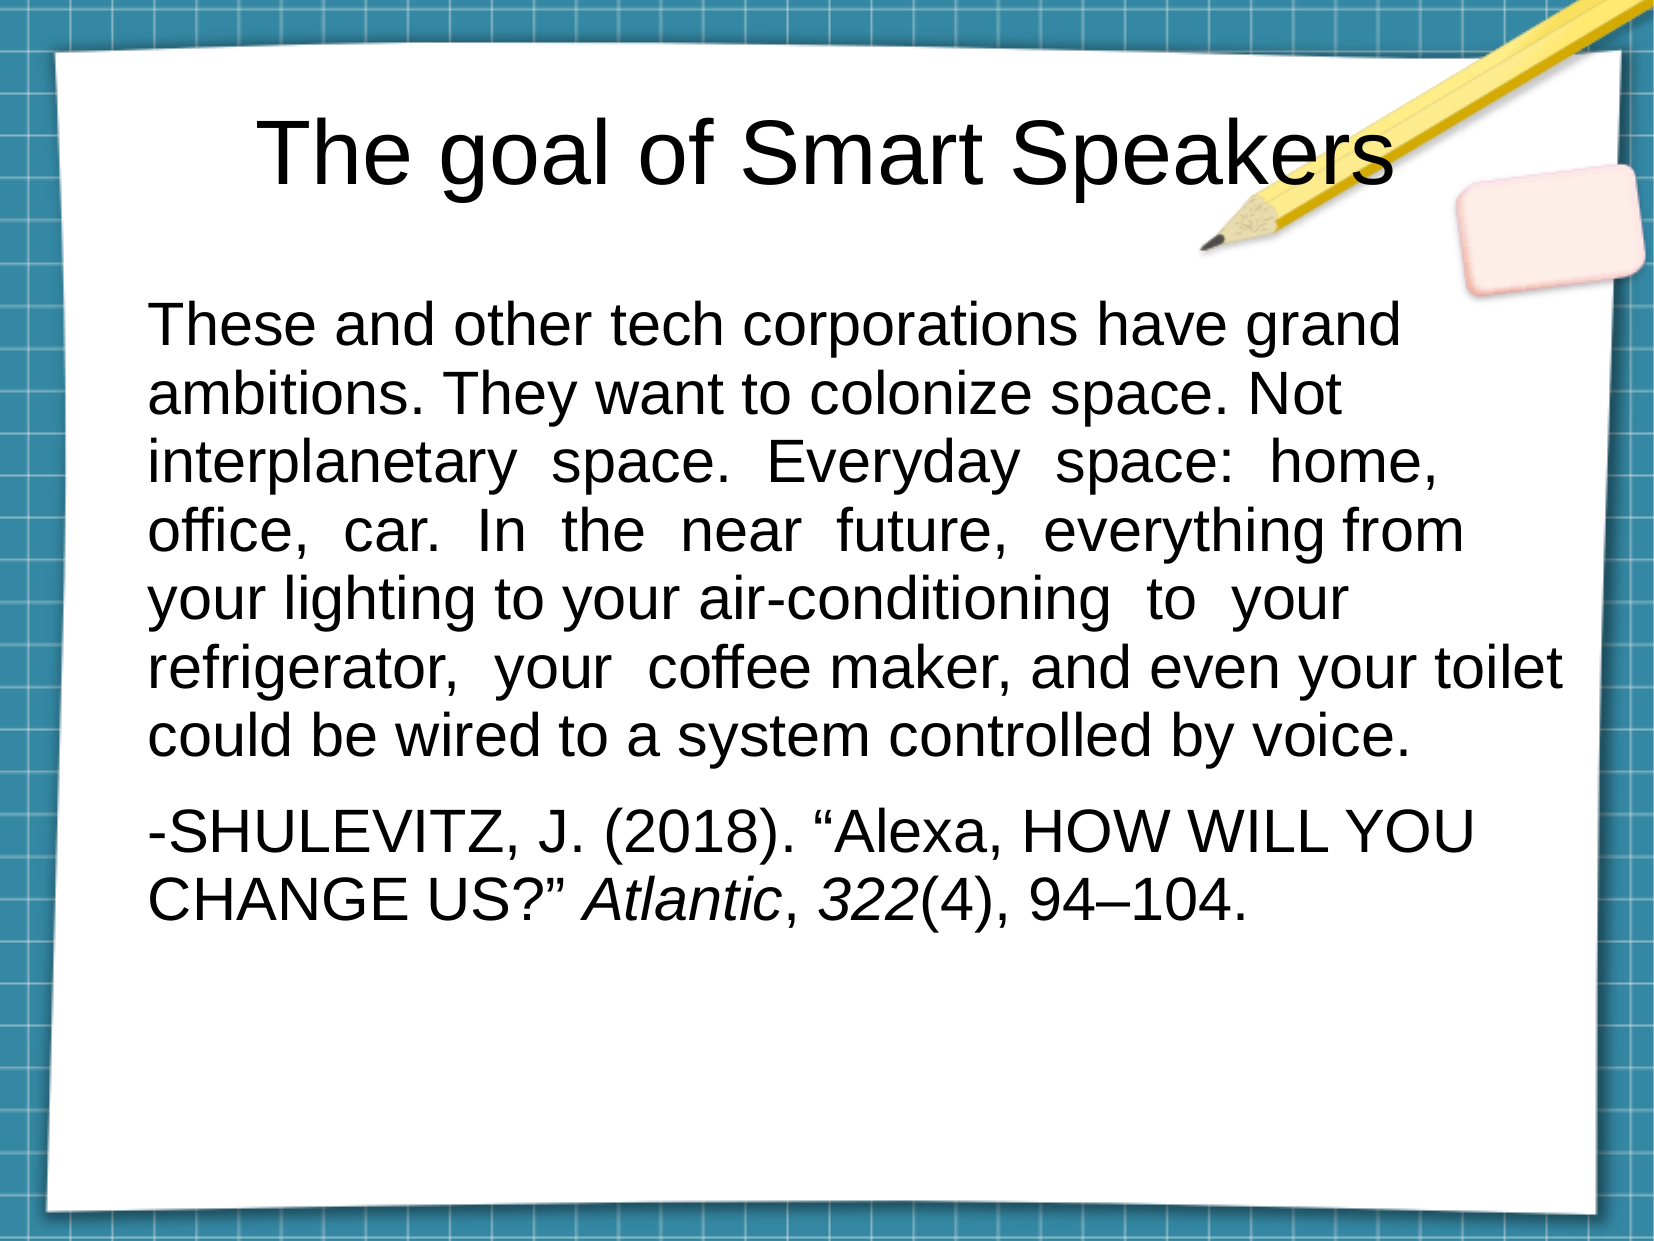

# The goal of Smart Speakers
These and other tech corporations have grand ambitions. They want to colonize space. Not interplanetary space. Everyday space: home, office, car. In the near future, everything from your lighting to your air-conditioning to your refrigerator, your coffee maker, and even your toilet could be wired to a system controlled by voice.
-SHULEVITZ, J. (2018). “Alexa, HOW WILL YOU CHANGE US?” Atlantic, 322(4), 94–104.